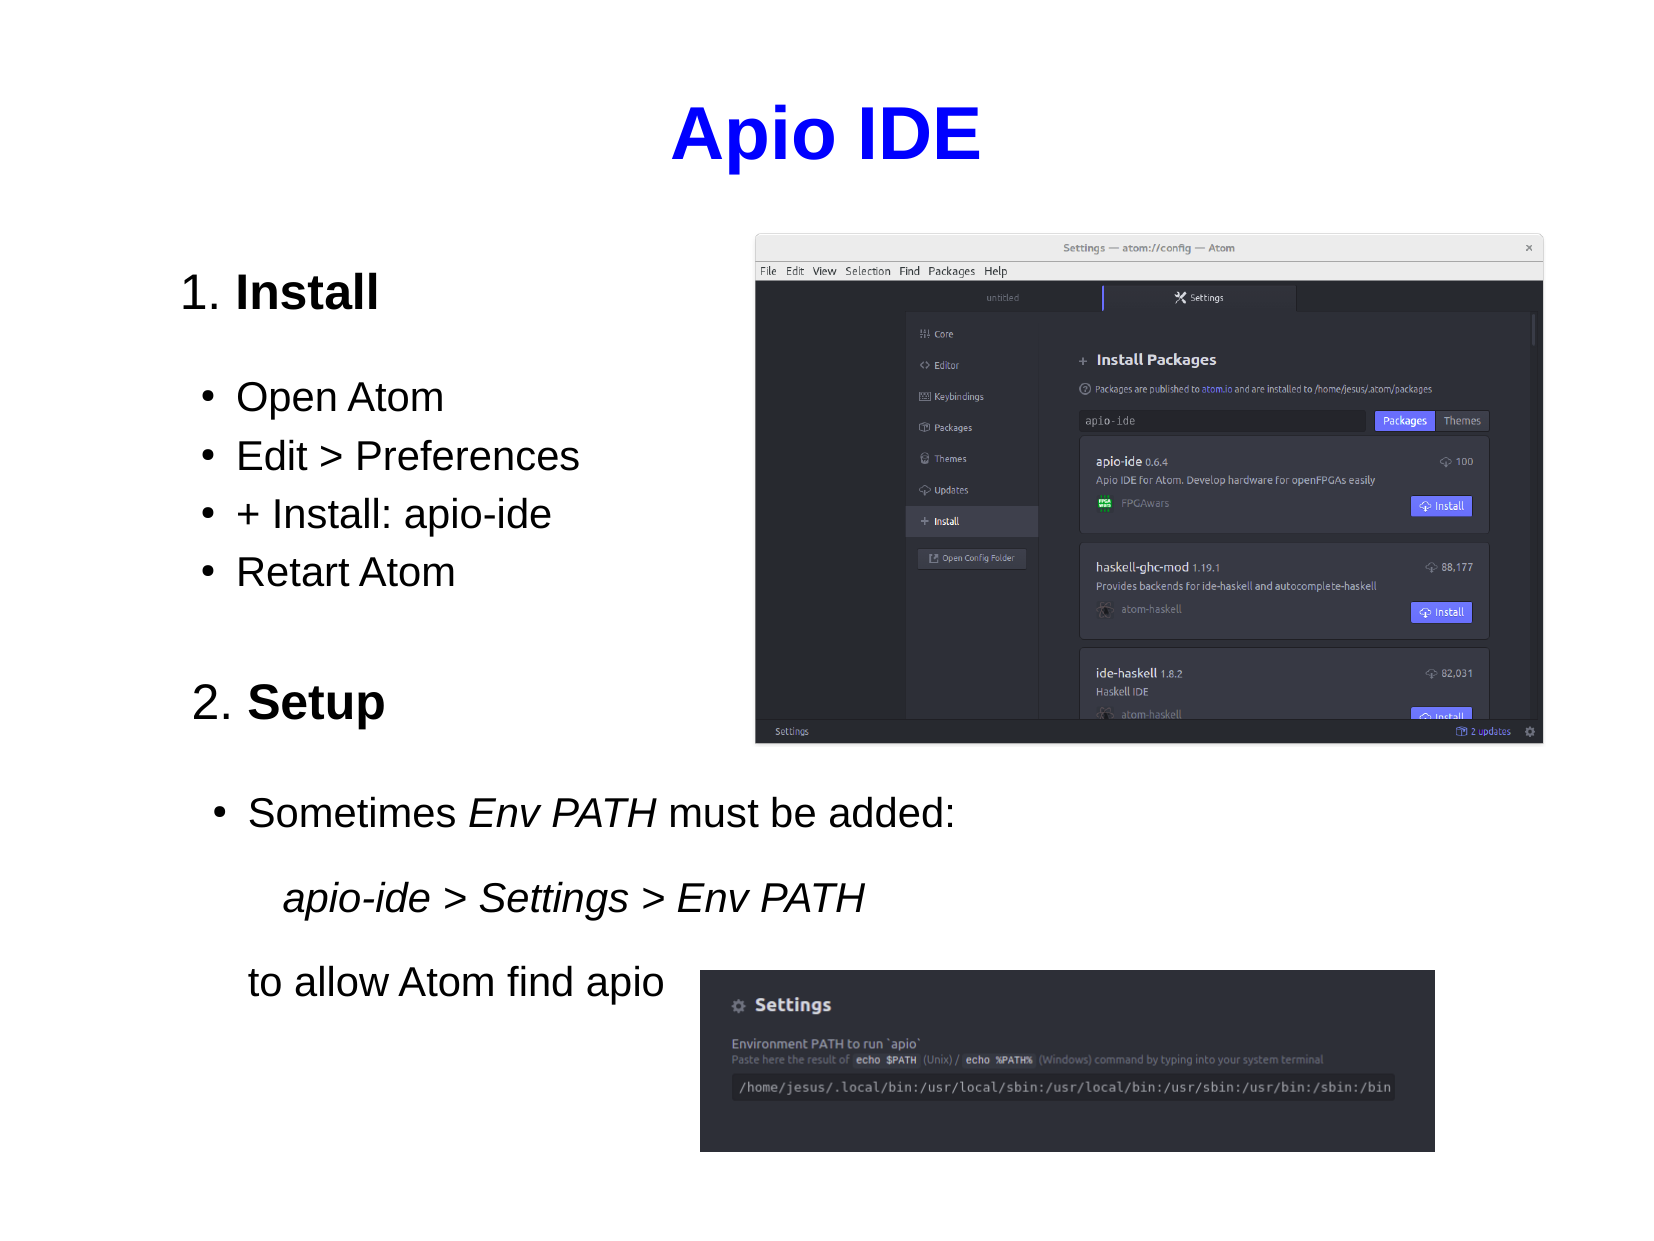

# Apio IDE
1. Install
Open Atom
Edit > Preferences
+ Install: apio-ide
Retart Atom
2. Setup
Sometimes Env PATH must be added:
 apio-ide > Settings > Env PATH
to allow Atom find apio